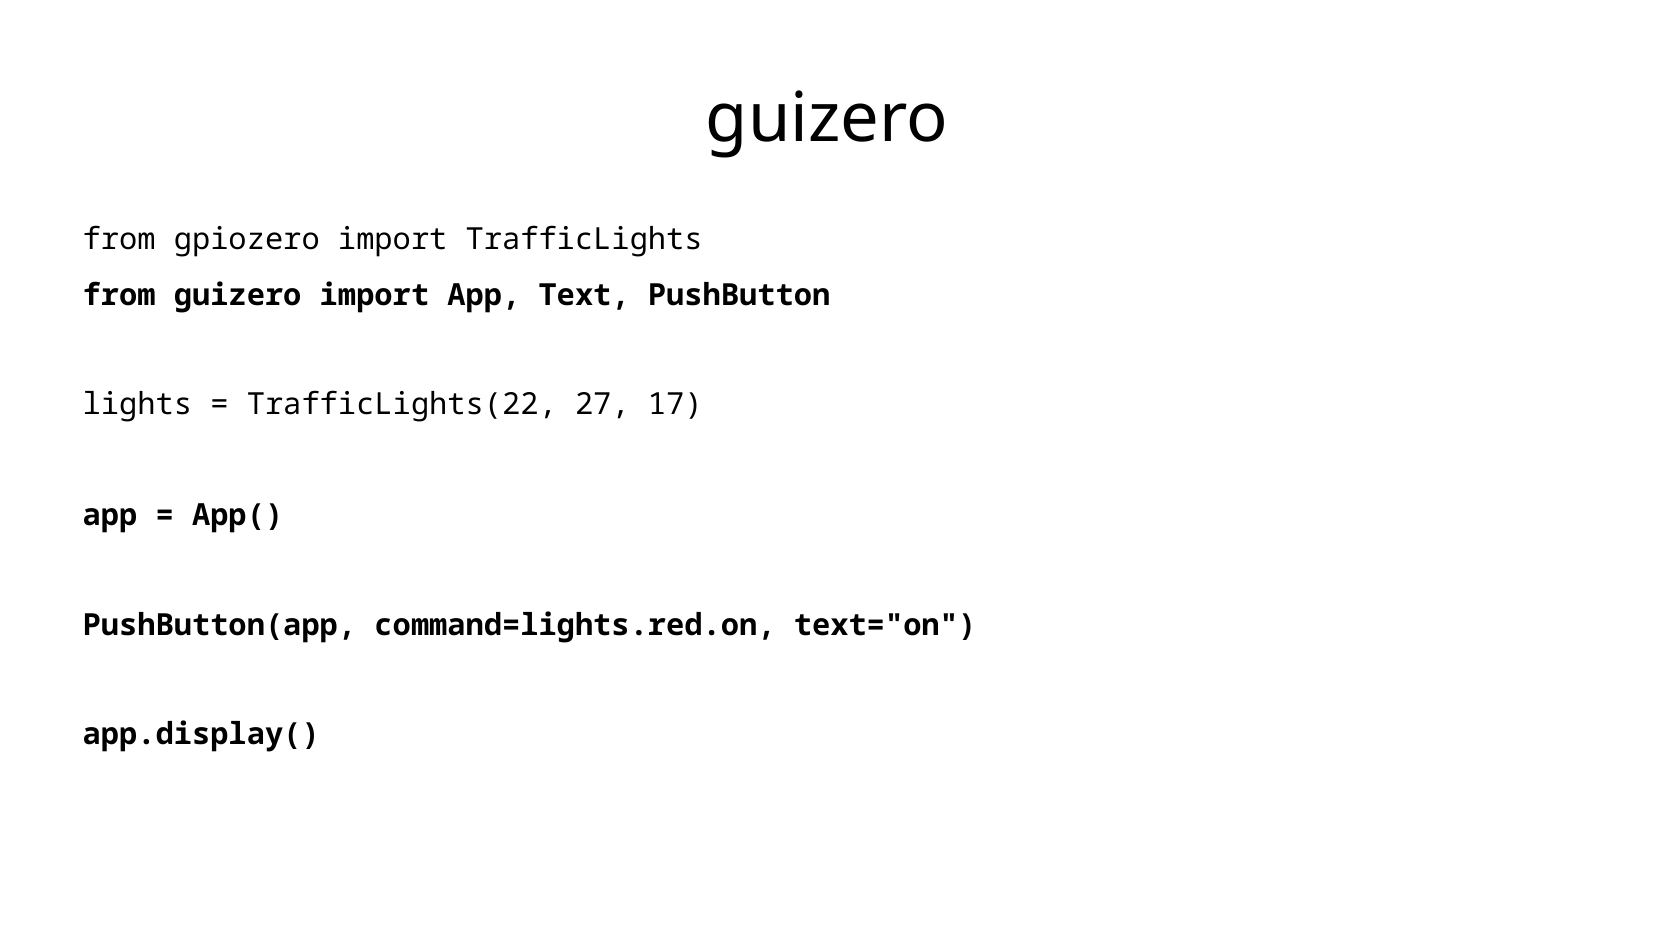

# guizero
from gpiozero import TrafficLights
from guizero import App, Text, PushButton
lights = TrafficLights(22, 27, 17)
app = App()
PushButton(app, command=lights.red.on, text="on")
app.display()